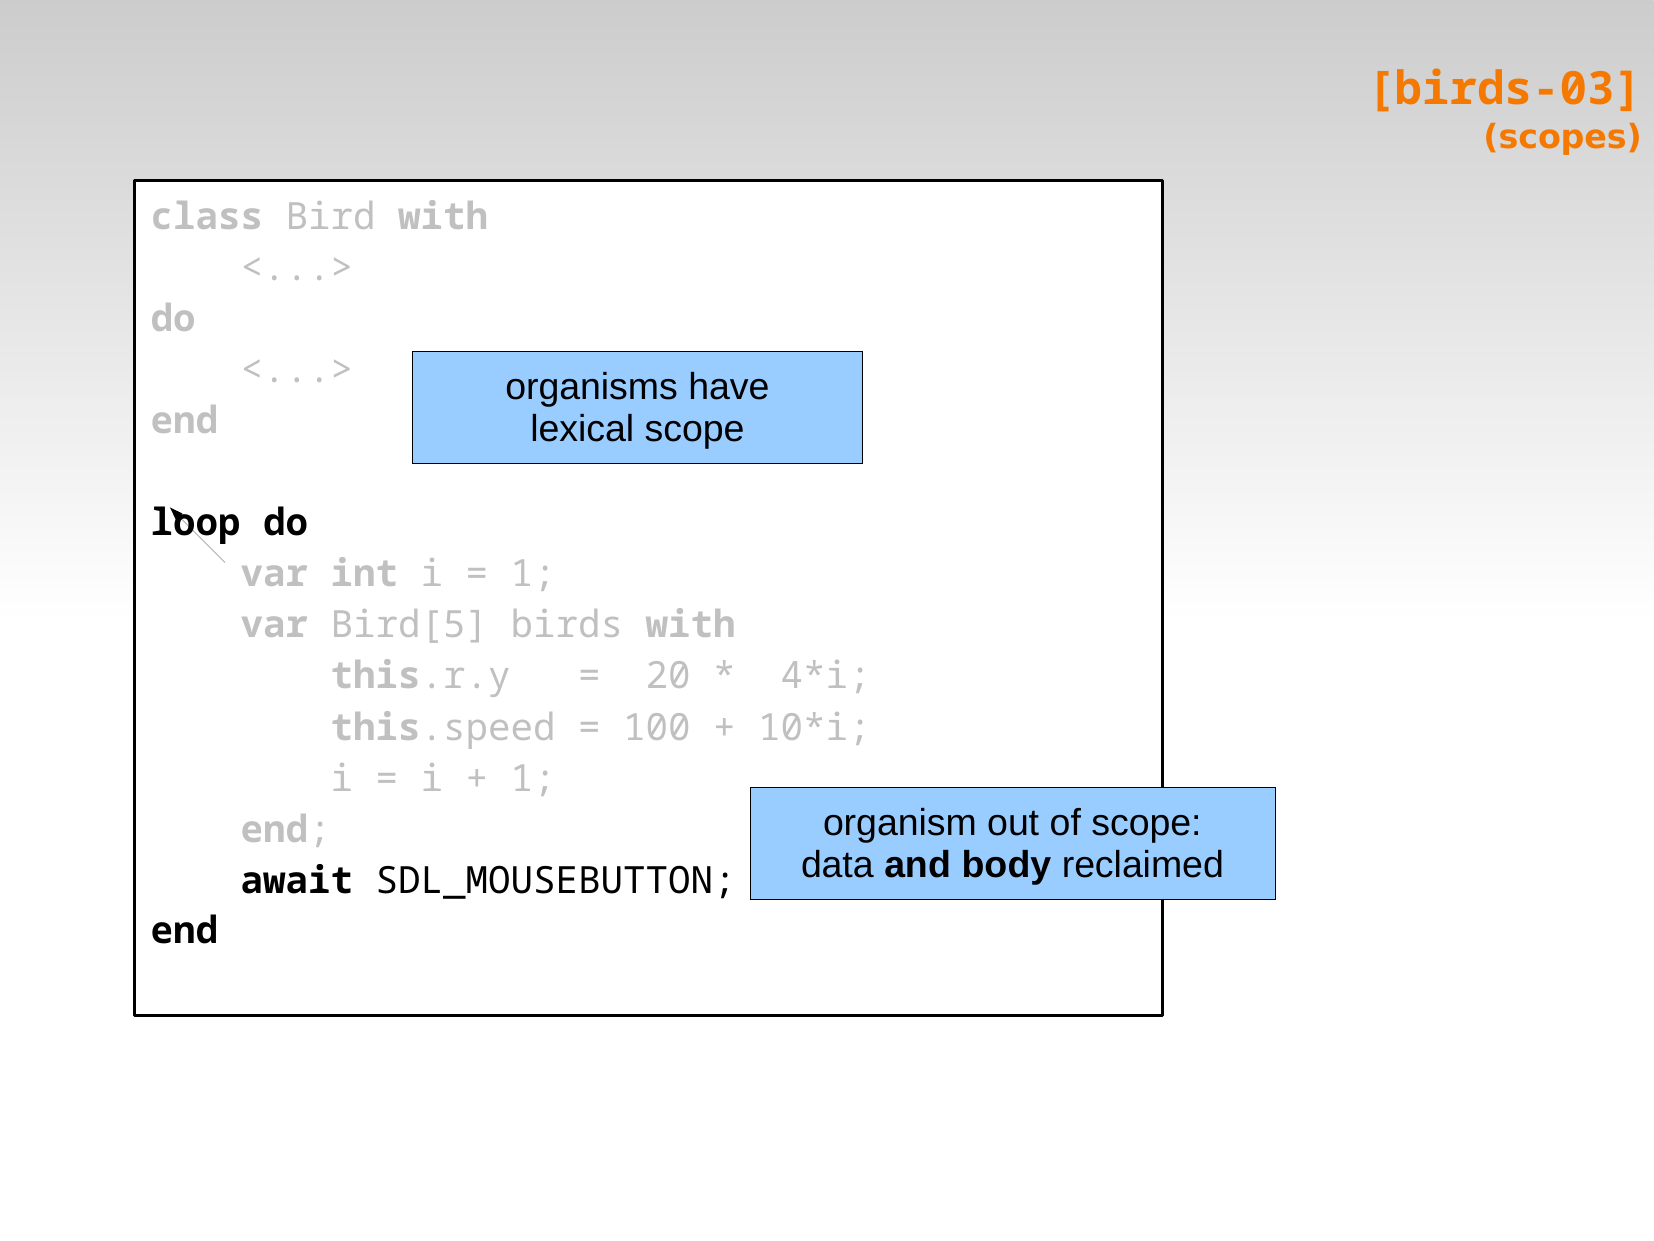

# [birds-03] (scopes)
class Bird with
 <...>
do
 <...>
end
loop do
 var int i = 1;
 var Bird[5] birds with
 this.r.y = 20 * 4*i;
 this.speed = 100 + 10*i;
 i = i + 1;
 end;
 await SDL_MOUSEBUTTON;
end
organisms have
lexical scope
organism out of scope:
data and body reclaimed